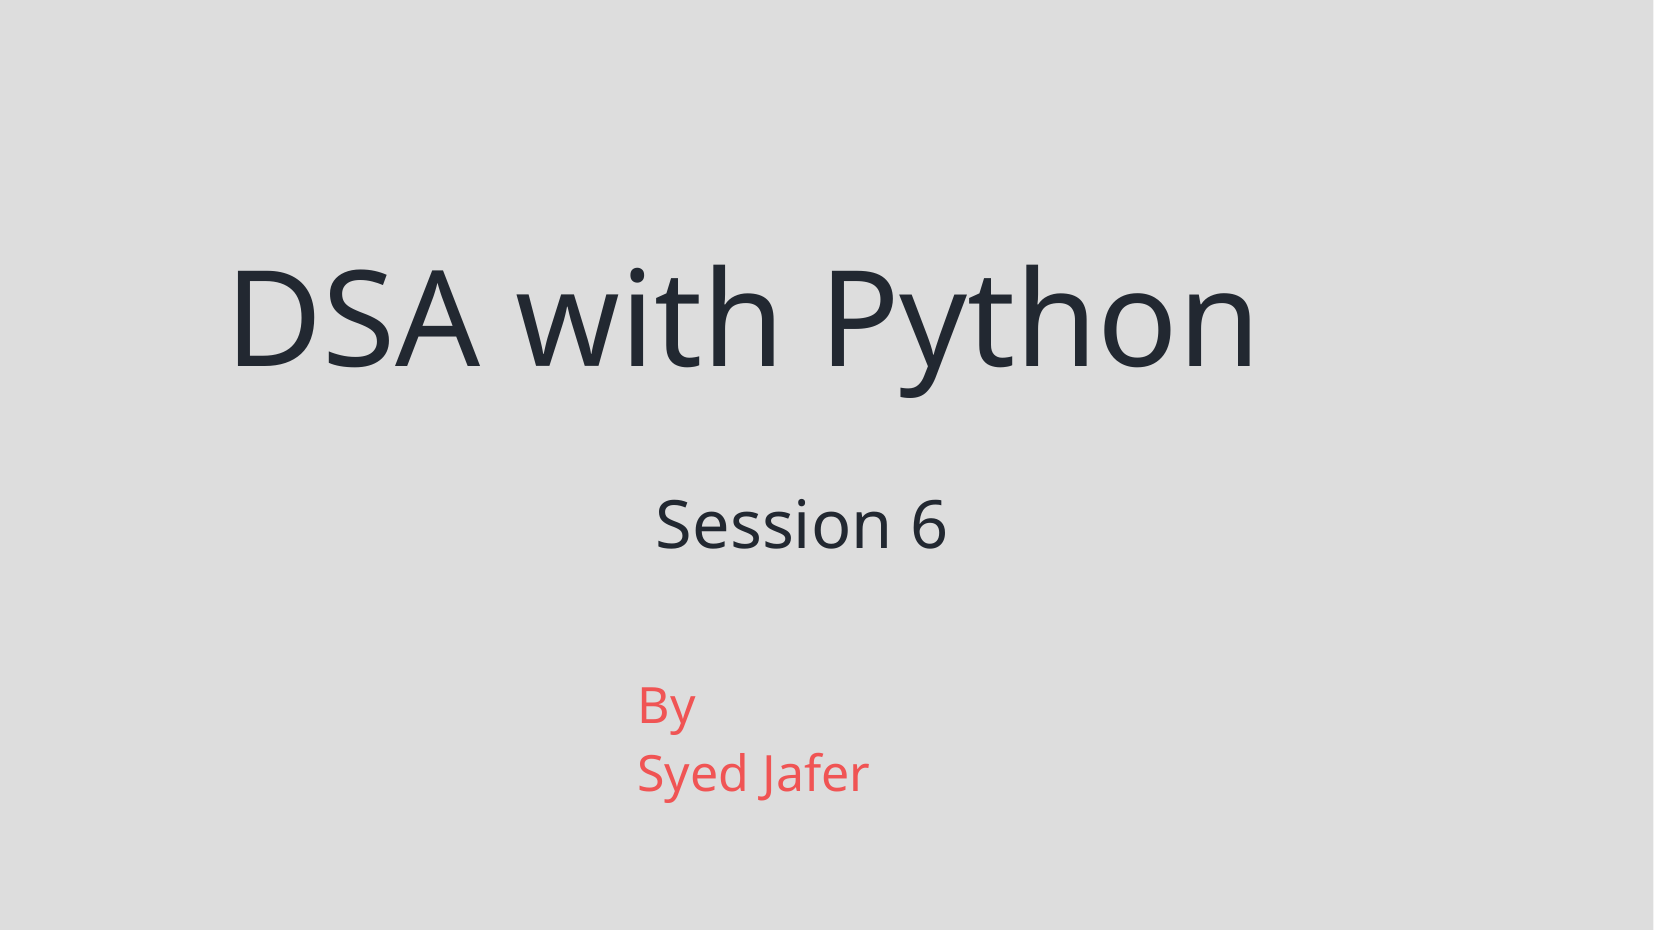

# DSA with Python
Session 6
By
Syed Jafer